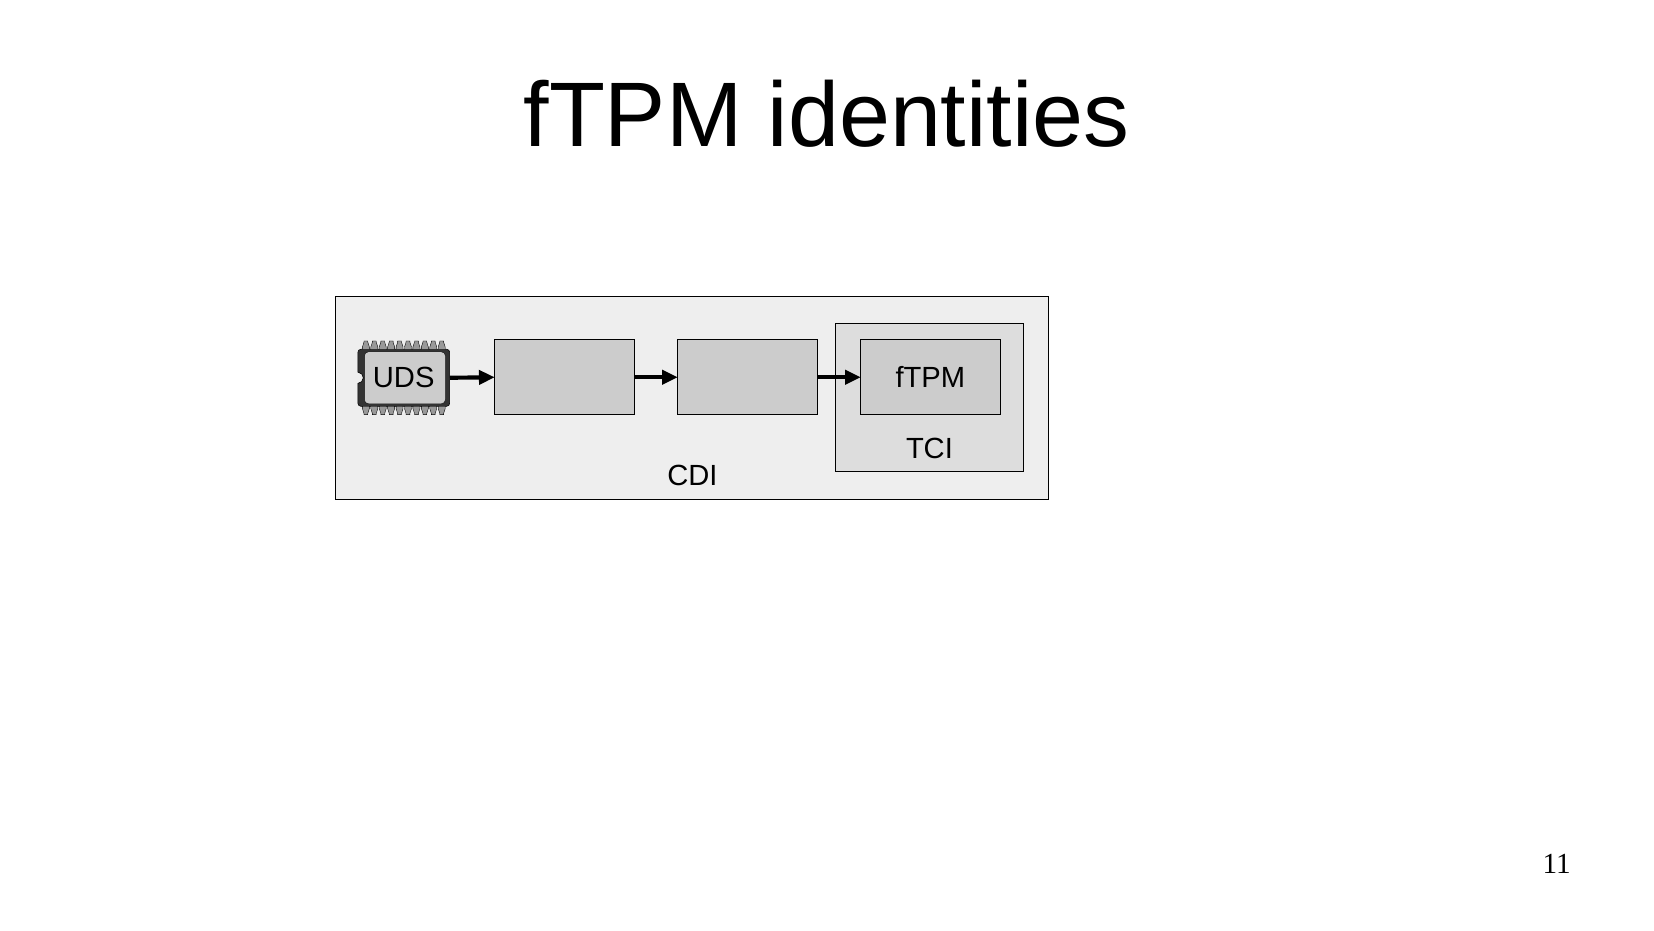

# fTPM identities
CDI
TCI
fTPM
UDS
11